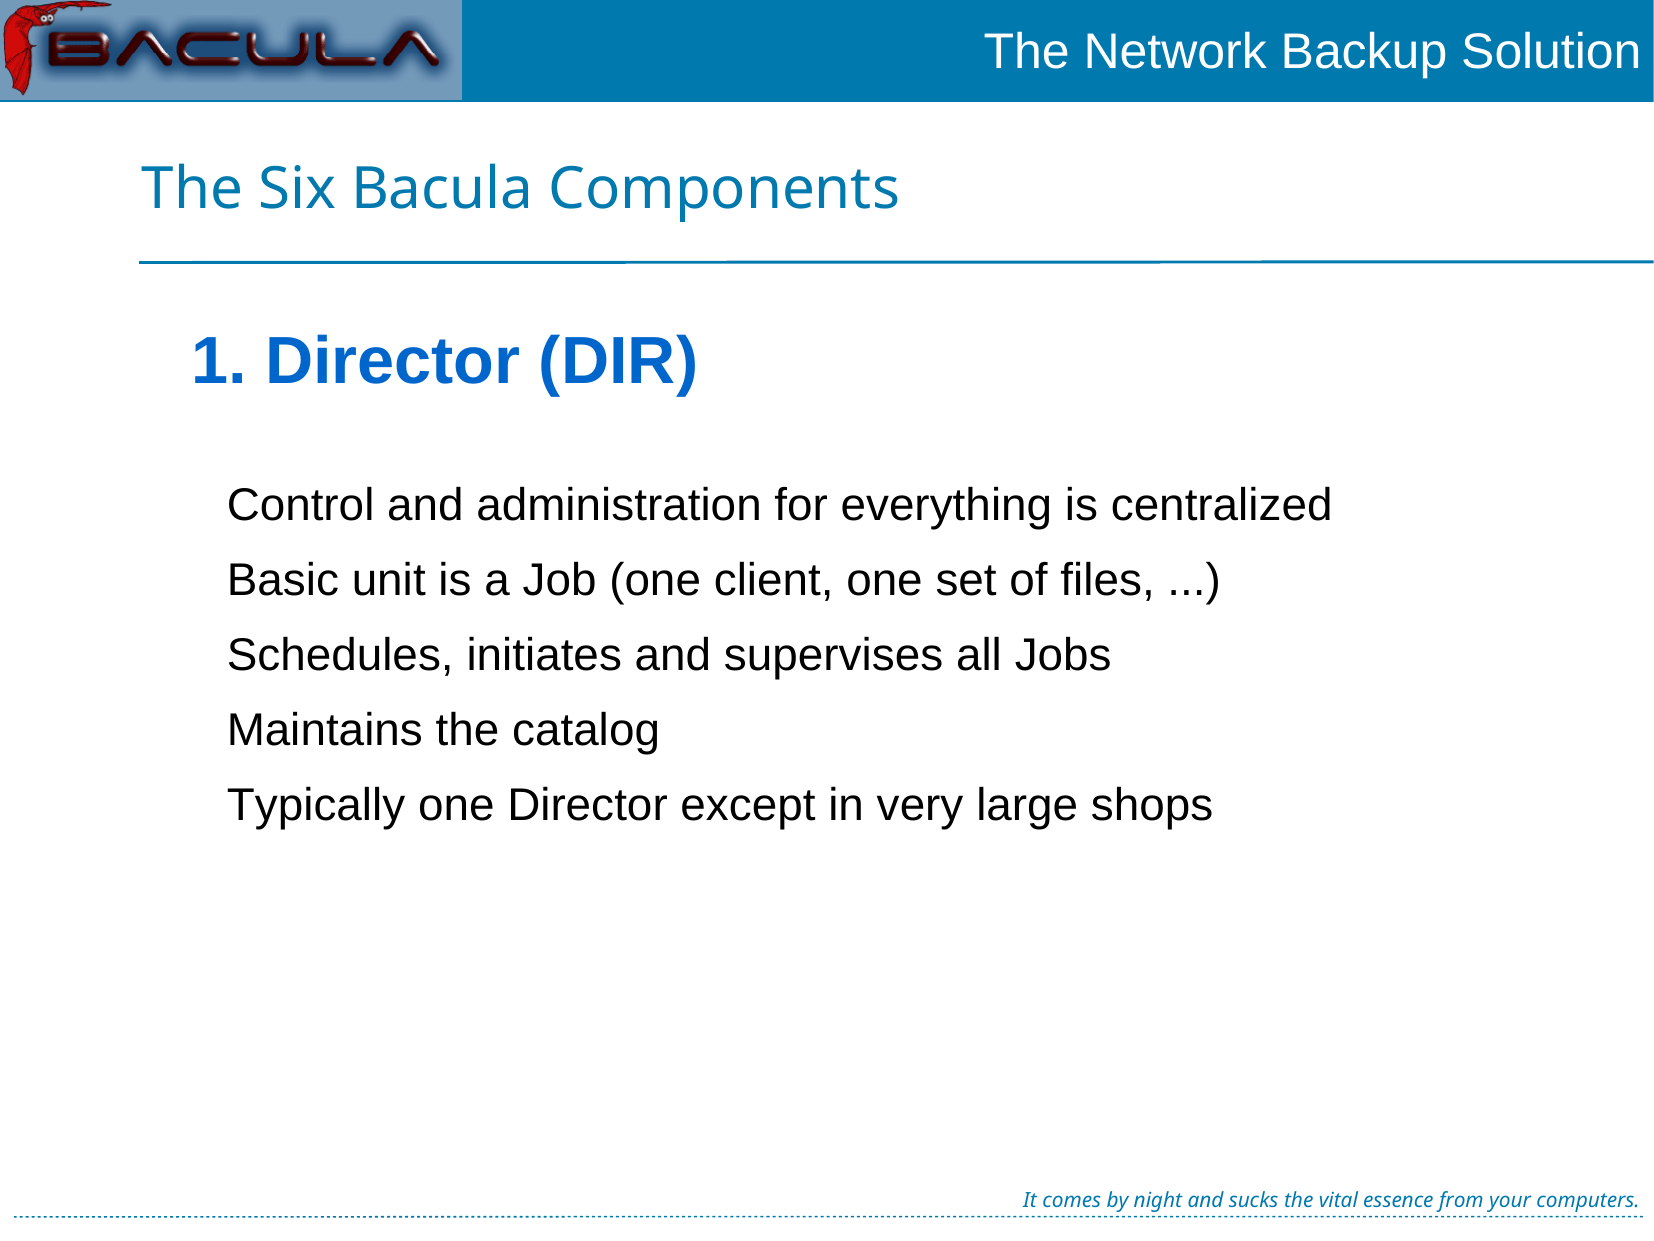

# The Six Bacula Components
1. Director (DIR)
Control and administration for everything is centralized
Basic unit is a Job (one client, one set of files, ...)
Schedules, initiates and supervises all Jobs
Maintains the catalog
Typically one Director except in very large shops